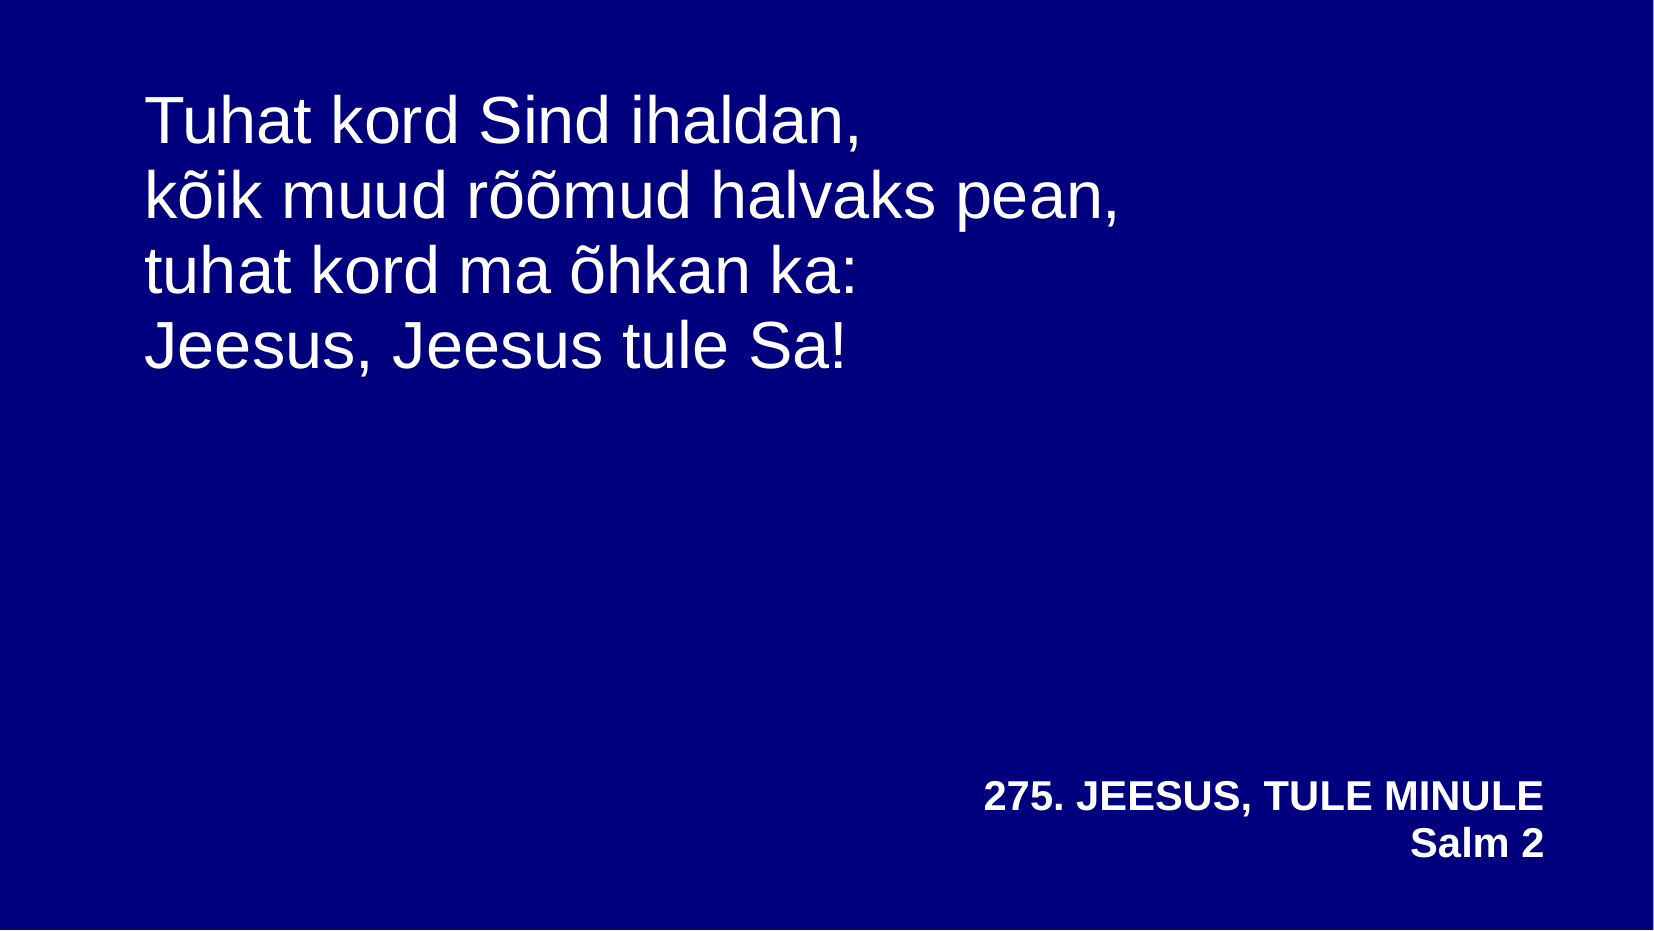

Tuhat kord Sind ihaldan,
kõik muud rõõmud halvaks pean,
tuhat kord ma õhkan ka:
Jeesus, Jeesus tule Sa!
275. JEESUS, TULE MINULE
Salm 2